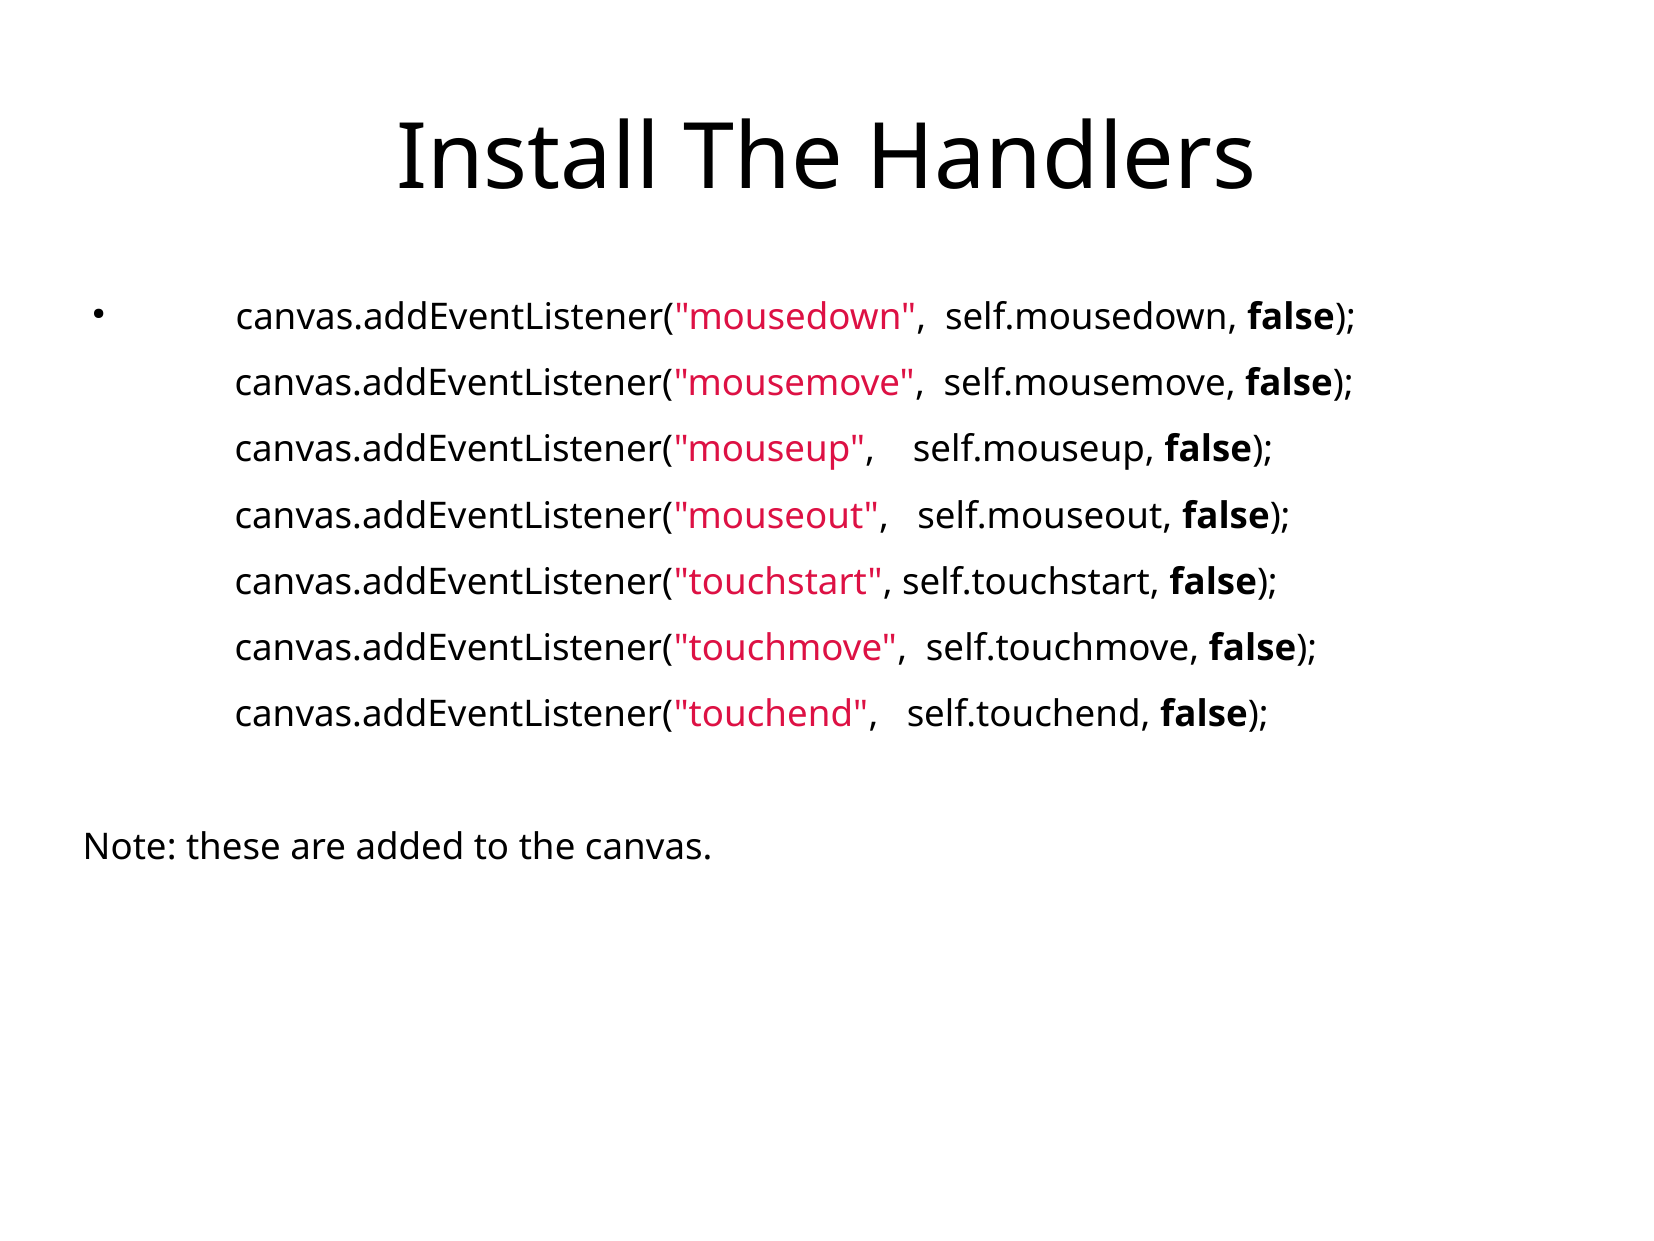

# Install The Handlers
            canvas.addEventListener("mousedown", self.mousedown, false);
                canvas.addEventListener("mousemove", self.mousemove, false);
                canvas.addEventListener("mouseup", self.mouseup, false);
                canvas.addEventListener("mouseout", self.mouseout, false);
                canvas.addEventListener("touchstart", self.touchstart, false);
                canvas.addEventListener("touchmove", self.touchmove, false);
                canvas.addEventListener("touchend", self.touchend, false);
Note: these are added to the canvas.